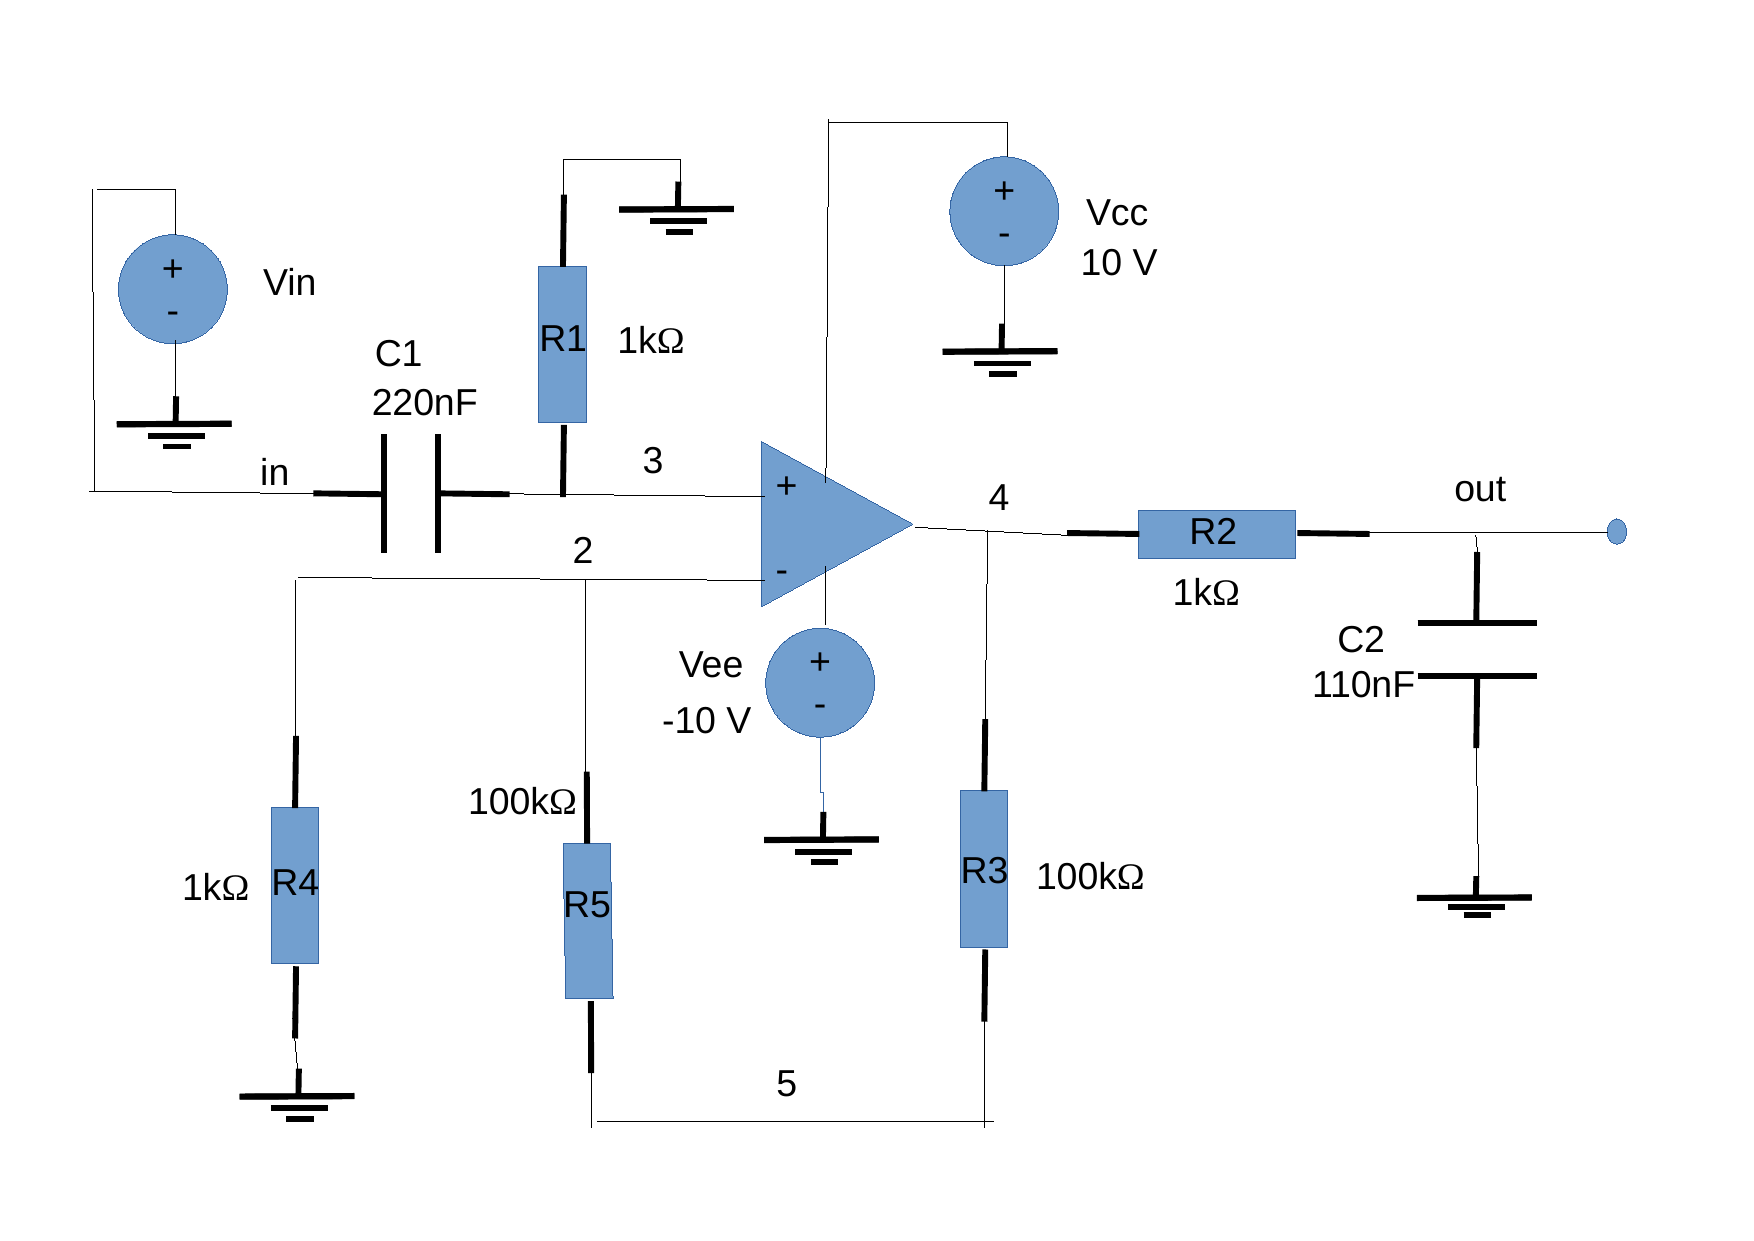

+
-
Vcc
10 V
+
-
Vin
R1
1kΩ
C1
220nF
3
+
-
in
out
4
R2
2
1kΩ
C2
+
-
Vee
110nF
-10 V
100kΩ
R3
100kΩ
R4
1kΩ
R5
5